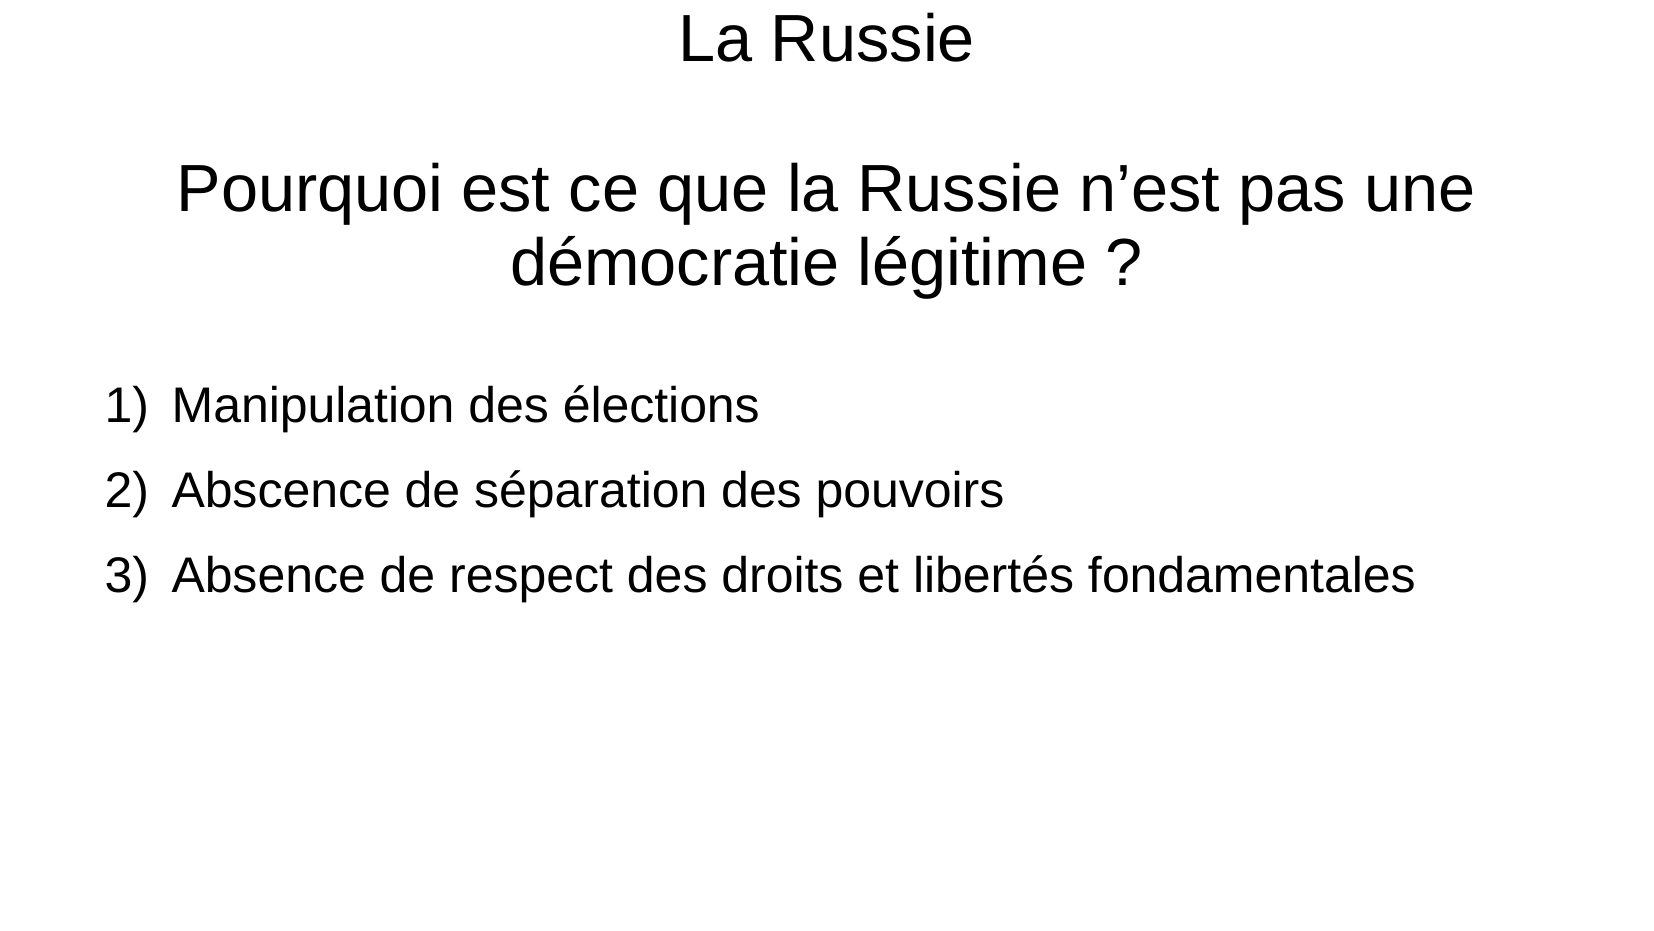

# La Russie Pourquoi est ce que la Russie n’est pas une démocratie légitime ?
 Manipulation des élections
 Abscence de séparation des pouvoirs
 Absence de respect des droits et libertés fondamentales